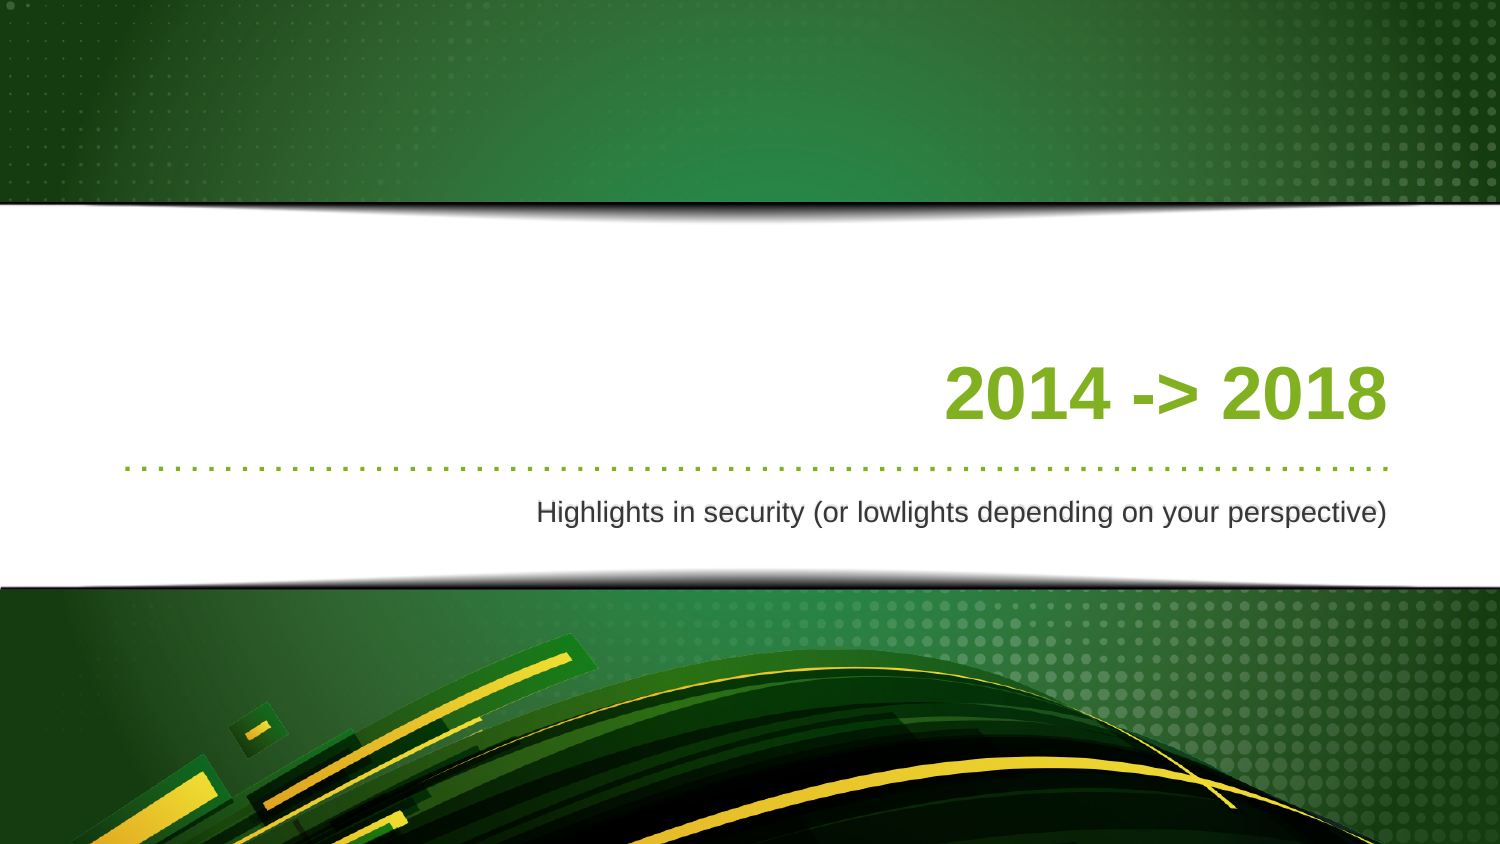

# 2014 -> 2018
Highlights in security (or lowlights depending on your perspective)